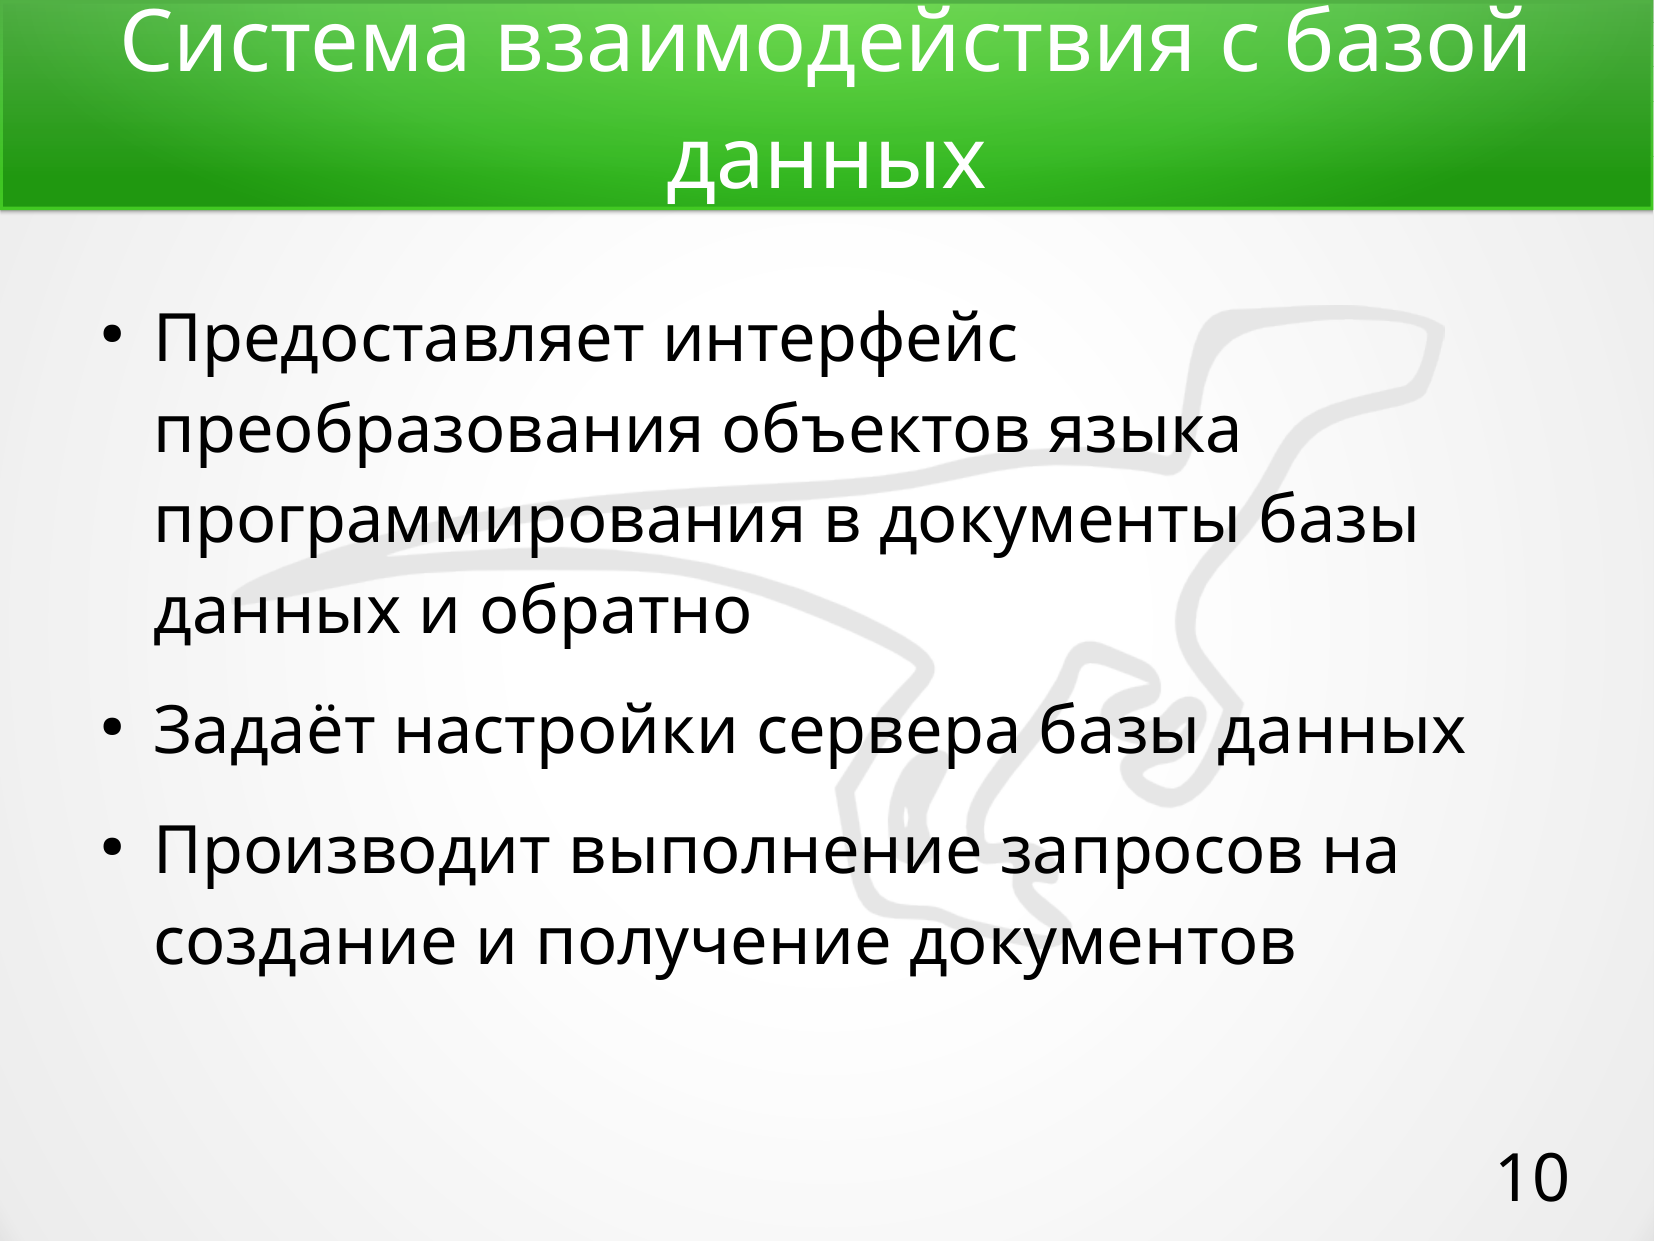

# Система взаимодействия с базой данных
Предоставляет интерфейс преобразования объектов языка программирования в документы базы данных и обратно
Задаёт настройки сервера базы данных
Производит выполнение запросов на создание и получение документов
10